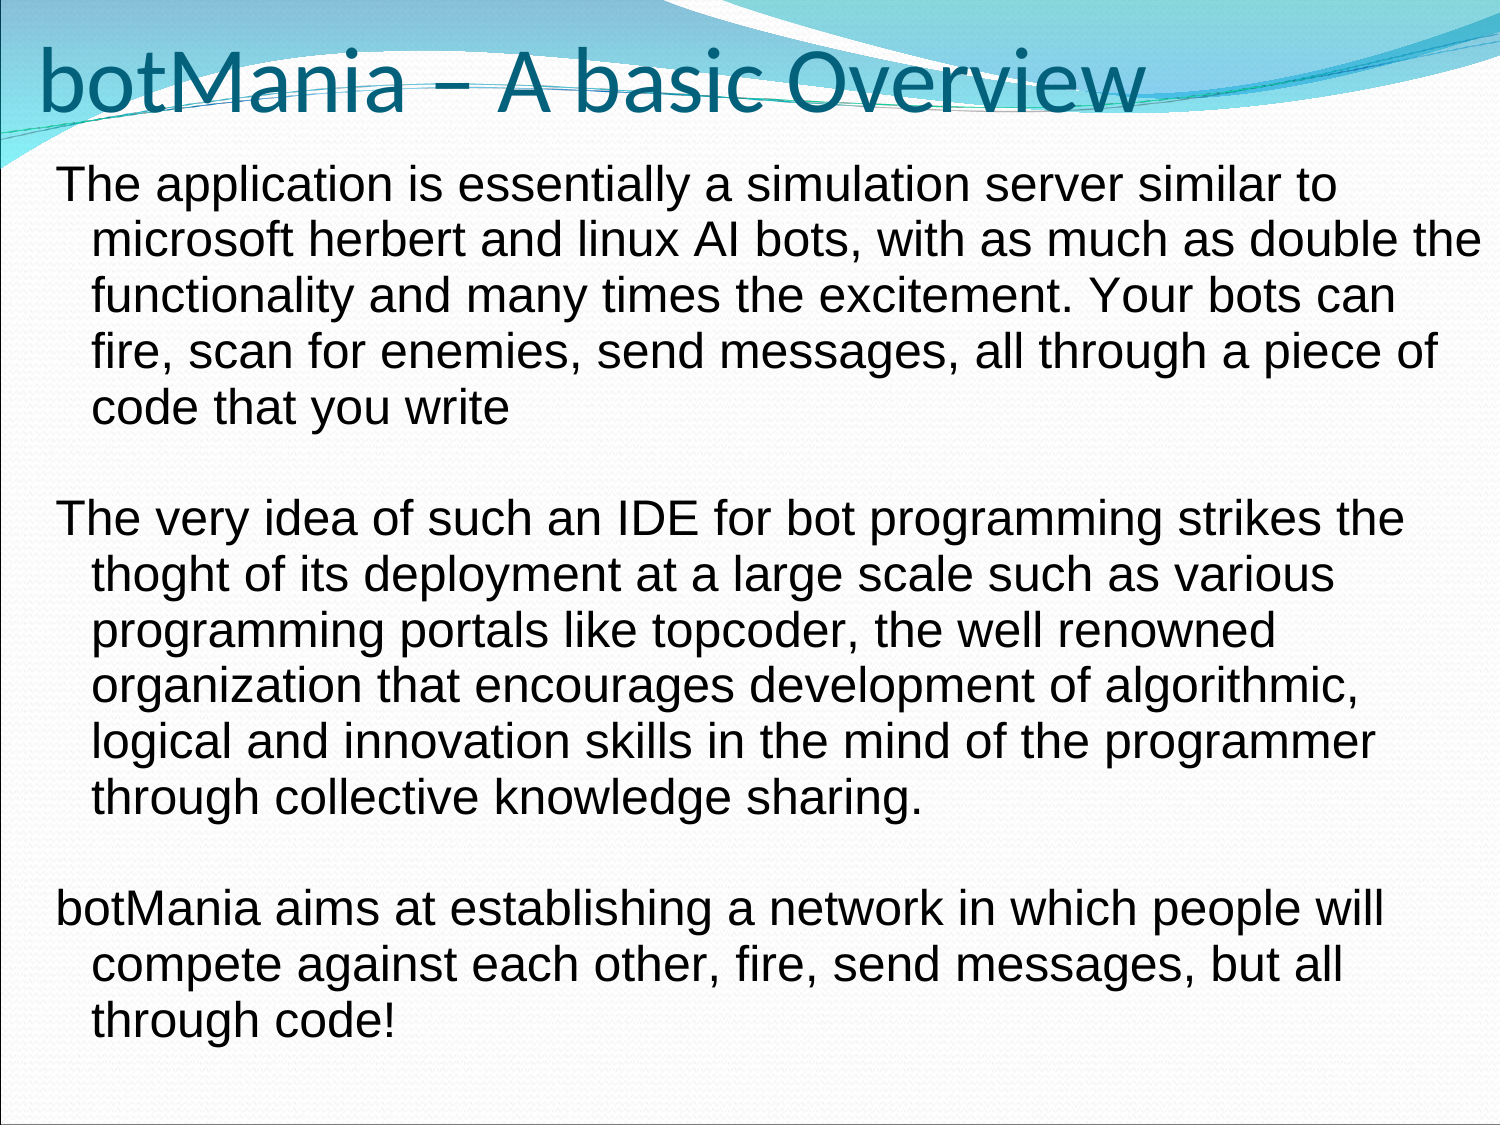

botMania – A basic Overview
The application is essentially a simulation server similar to microsoft herbert and linux AI bots, with as much as double the functionality and many times the excitement. Your bots can fire, scan for enemies, send messages, all through a piece of code that you write
The very idea of such an IDE for bot programming strikes the thoght of its deployment at a large scale such as various programming portals like topcoder, the well renowned organization that encourages development of algorithmic, logical and innovation skills in the mind of the programmer through collective knowledge sharing.
botMania aims at establishing a network in which people will compete against each other, fire, send messages, but all through code!